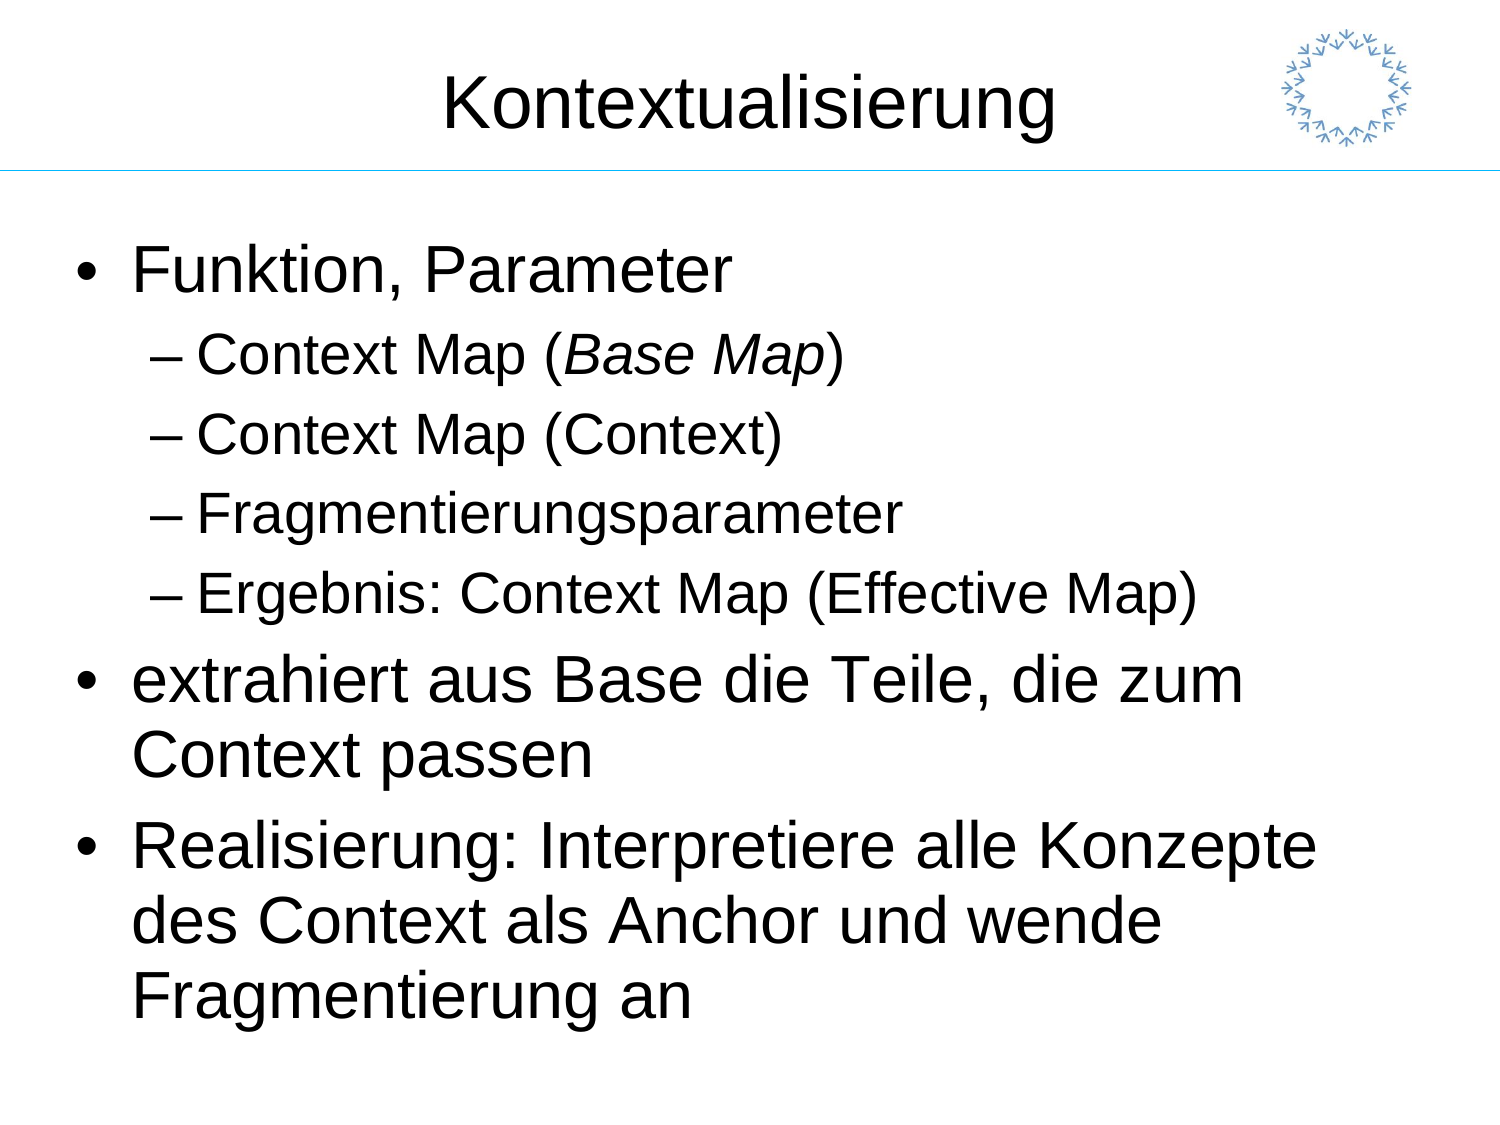

# Kontextualisierung
Funktion, Parameter
Context Map (Base Map)
Context Map (Context)
Fragmentierungsparameter
Ergebnis: Context Map (Effective Map)
extrahiert aus Base die Teile, die zum Context passen
Realisierung: Interpretiere alle Konzepte des Context als Anchor und wende Fragmentierung an